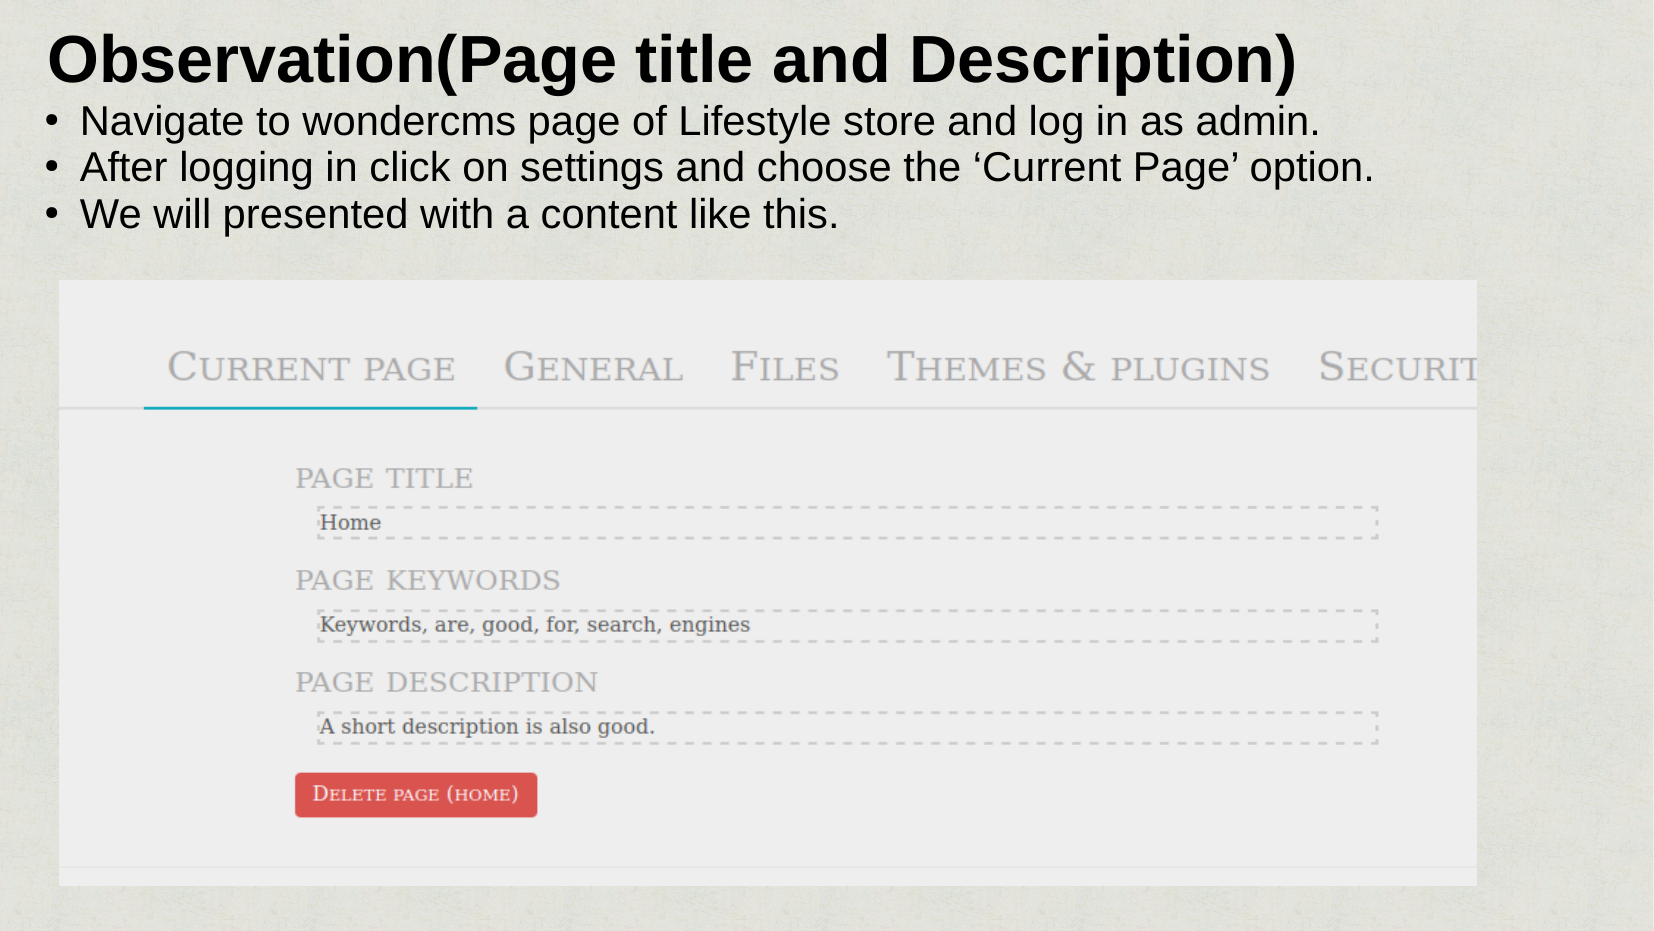

# Observation(Page title and Description)
Navigate to wondercms page of Lifestyle store and log in as admin.
After logging in click on settings and choose the ‘Current Page’ option.
We will presented with a content like this.